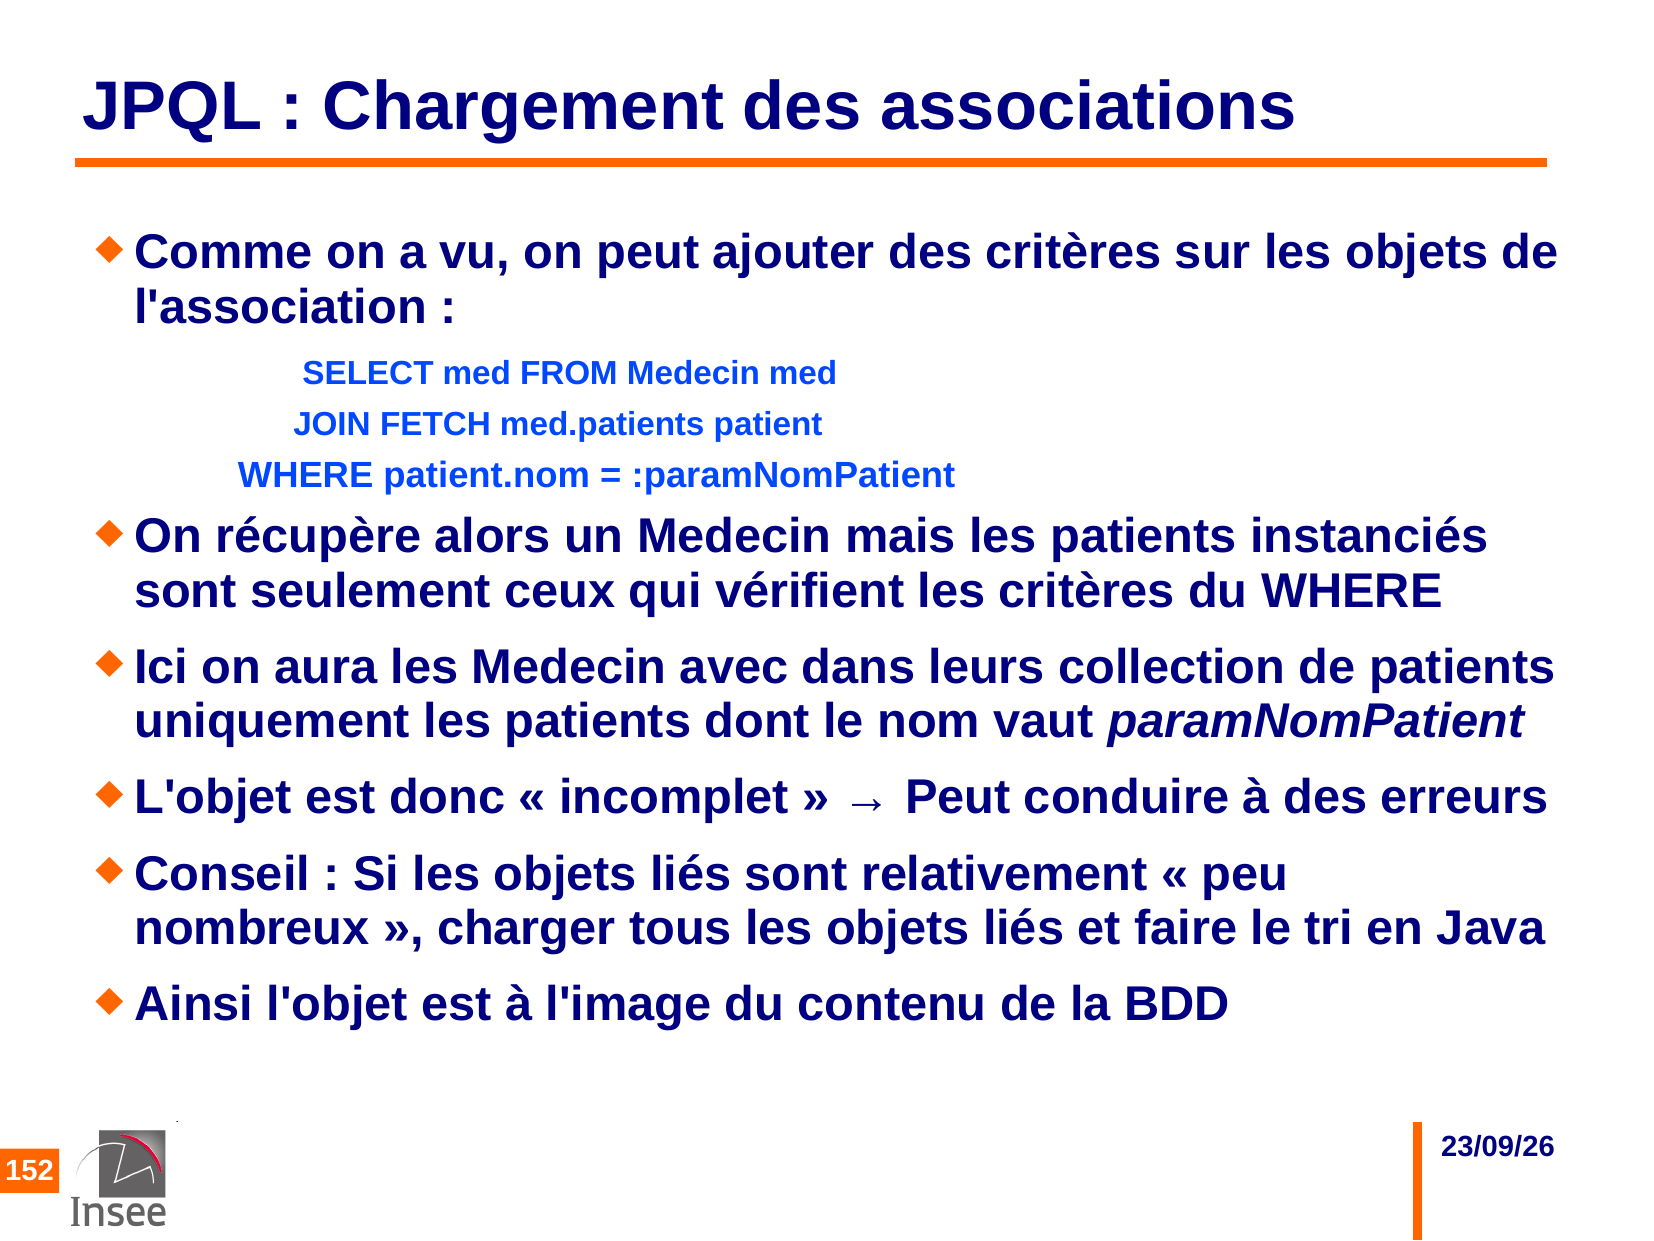

# JPQL : Chargement des associations
Comme on a vu, on peut ajouter des critères sur les objets de l'association :
 SELECT med FROM Medecin med
 JOIN FETCH med.patients patient
WHERE patient.nom = :paramNomPatient
On récupère alors un Medecin mais les patients instanciés sont seulement ceux qui vérifient les critères du WHERE
Ici on aura les Medecin avec dans leurs collection de patients uniquement les patients dont le nom vaut paramNomPatient
L'objet est donc « incomplet » → Peut conduire à des erreurs
Conseil : Si les objets liés sont relativement « peu nombreux », charger tous les objets liés et faire le tri en Java
Ainsi l'objet est à l'image du contenu de la BDD
152